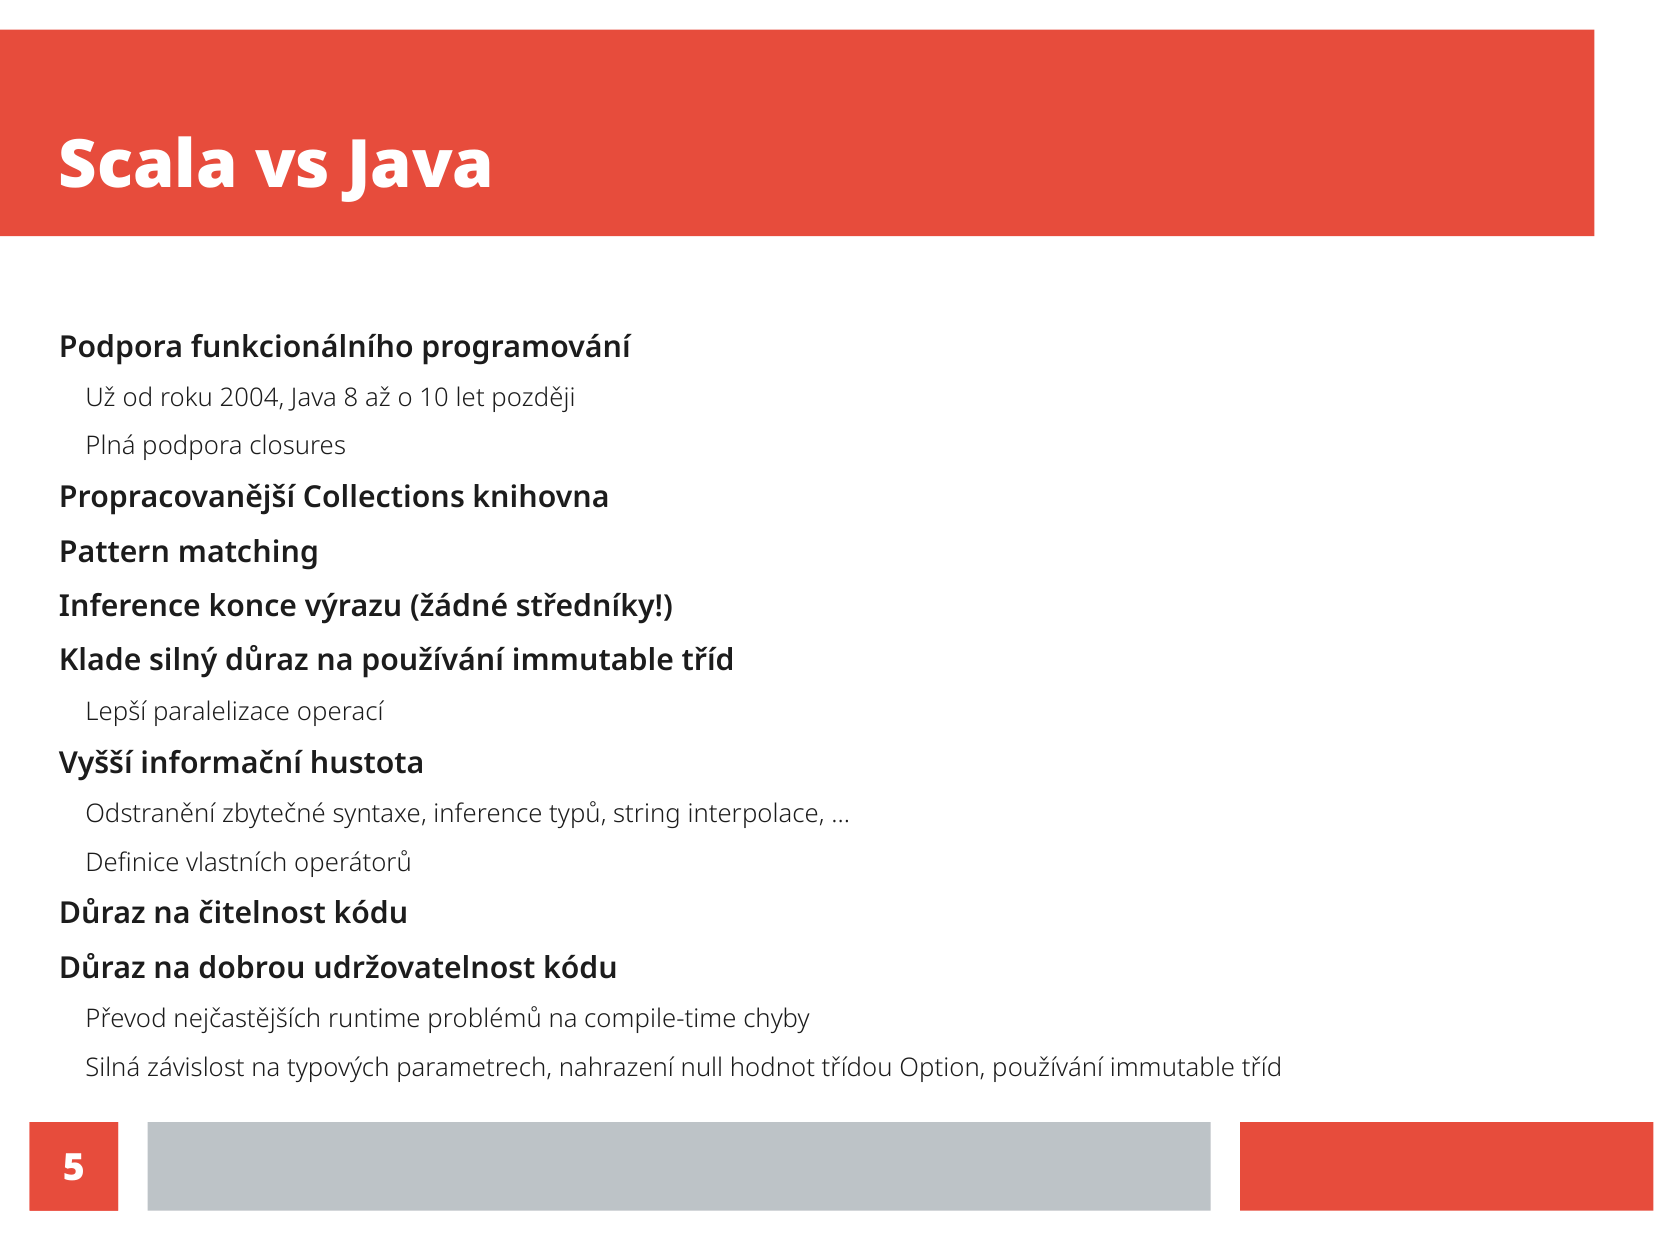

# Scala vs Java
Podpora funkcionálního programování
Už od roku 2004, Java 8 až o 10 let později
Plná podpora closures
Propracovanější Collections knihovna
Pattern matching
Inference konce výrazu (žádné středníky!)
Klade silný důraz na používání immutable tříd
Lepší paralelizace operací
Vyšší informační hustota
Odstranění zbytečné syntaxe, inference typů, string interpolace, …
Definice vlastních operátorů
Důraz na čitelnost kódu
Důraz na dobrou udržovatelnost kódu
Převod nejčastějších runtime problémů na compile-time chyby
Silná závislost na typových parametrech, nahrazení null hodnot třídou Option, používání immutable tříd
5